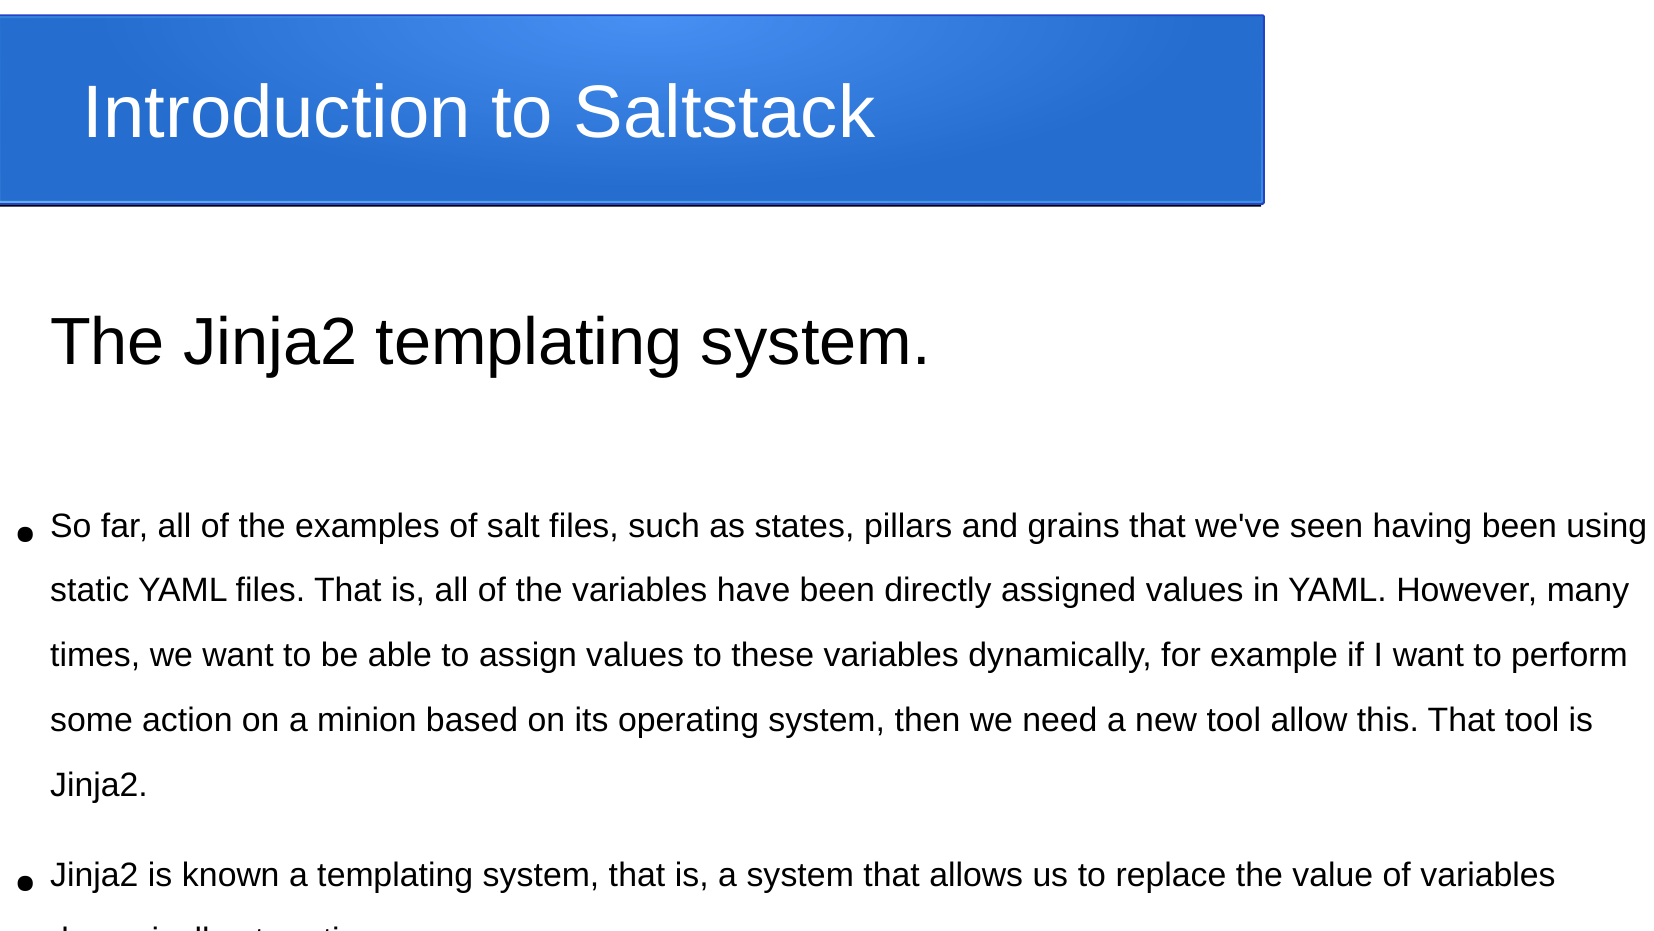

# Introduction to Saltstack
The Jinja2 templating system.
So far, all of the examples of salt files, such as states, pillars and grains that we've seen having been using static YAML files. That is, all of the variables have been directly assigned values in YAML. However, many times, we want to be able to assign values to these variables dynamically, for example if I want to perform some action on a minion based on its operating system, then we need a new tool allow this. That tool is Jinja2.
Jinja2 is known a templating system, that is, a system that allows us to replace the value of variables dynamically at runtime.
Jinja2 adds limited programming capabilities to your state, pillar and custom grain files.